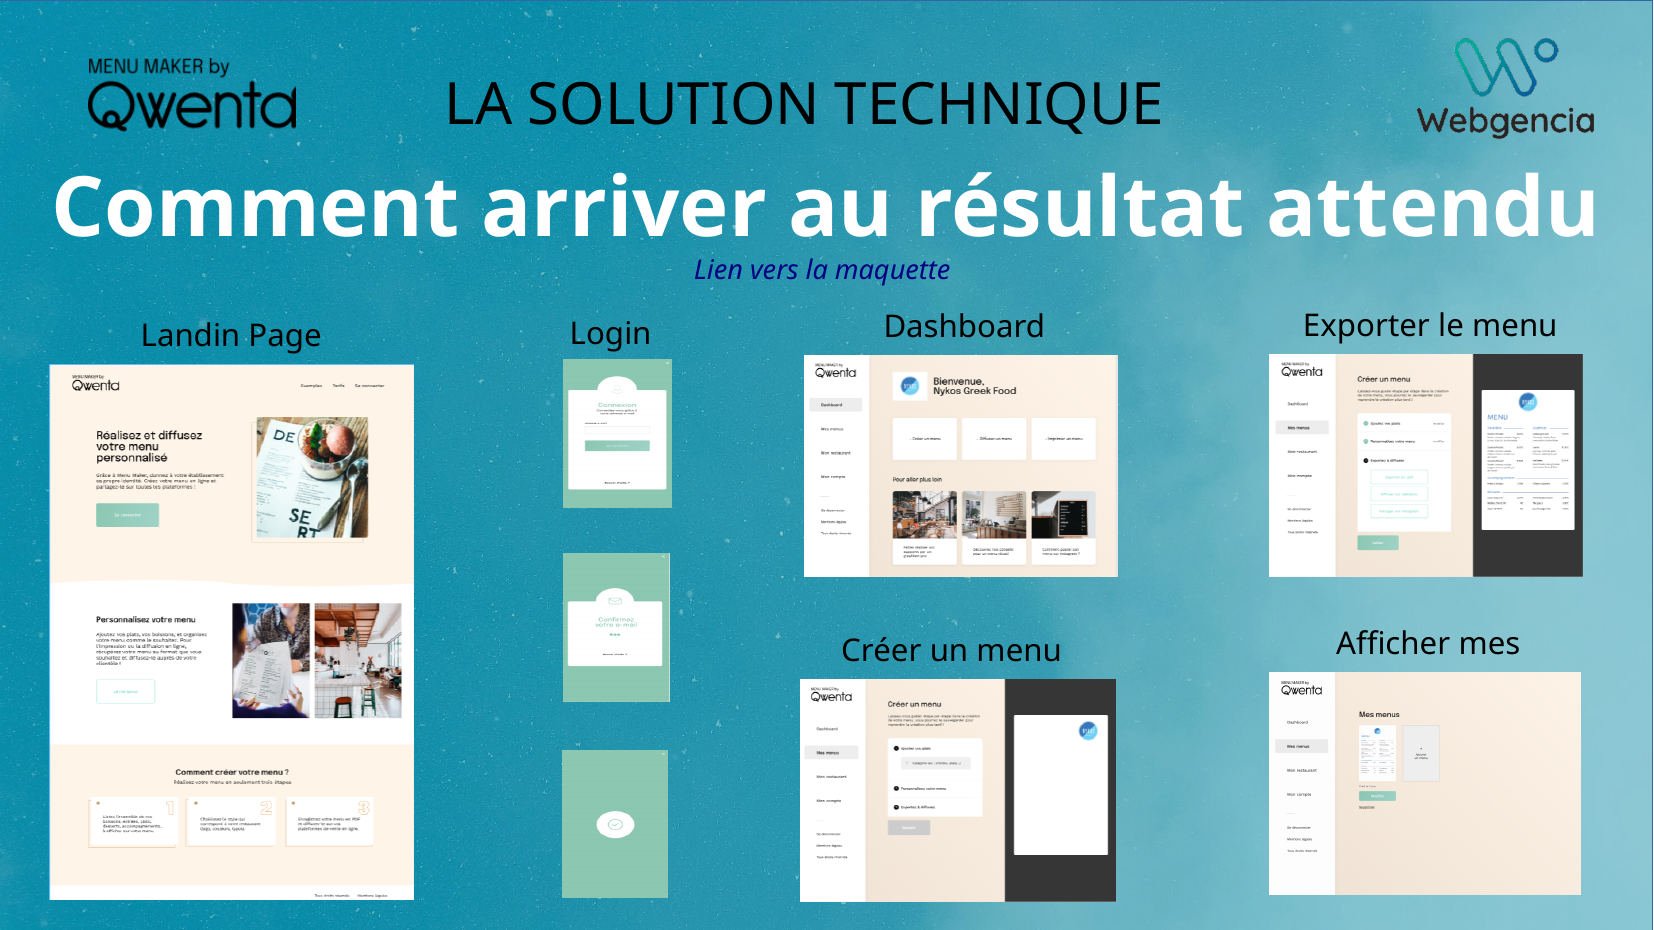

# Comment arriver au résultat attendu
LA SOLUTION TECHNIQUE
Lien vers la maquette
Exporter le menu
Dashboard
Login
Landin Page
Afficher mes menus
Créer un menu